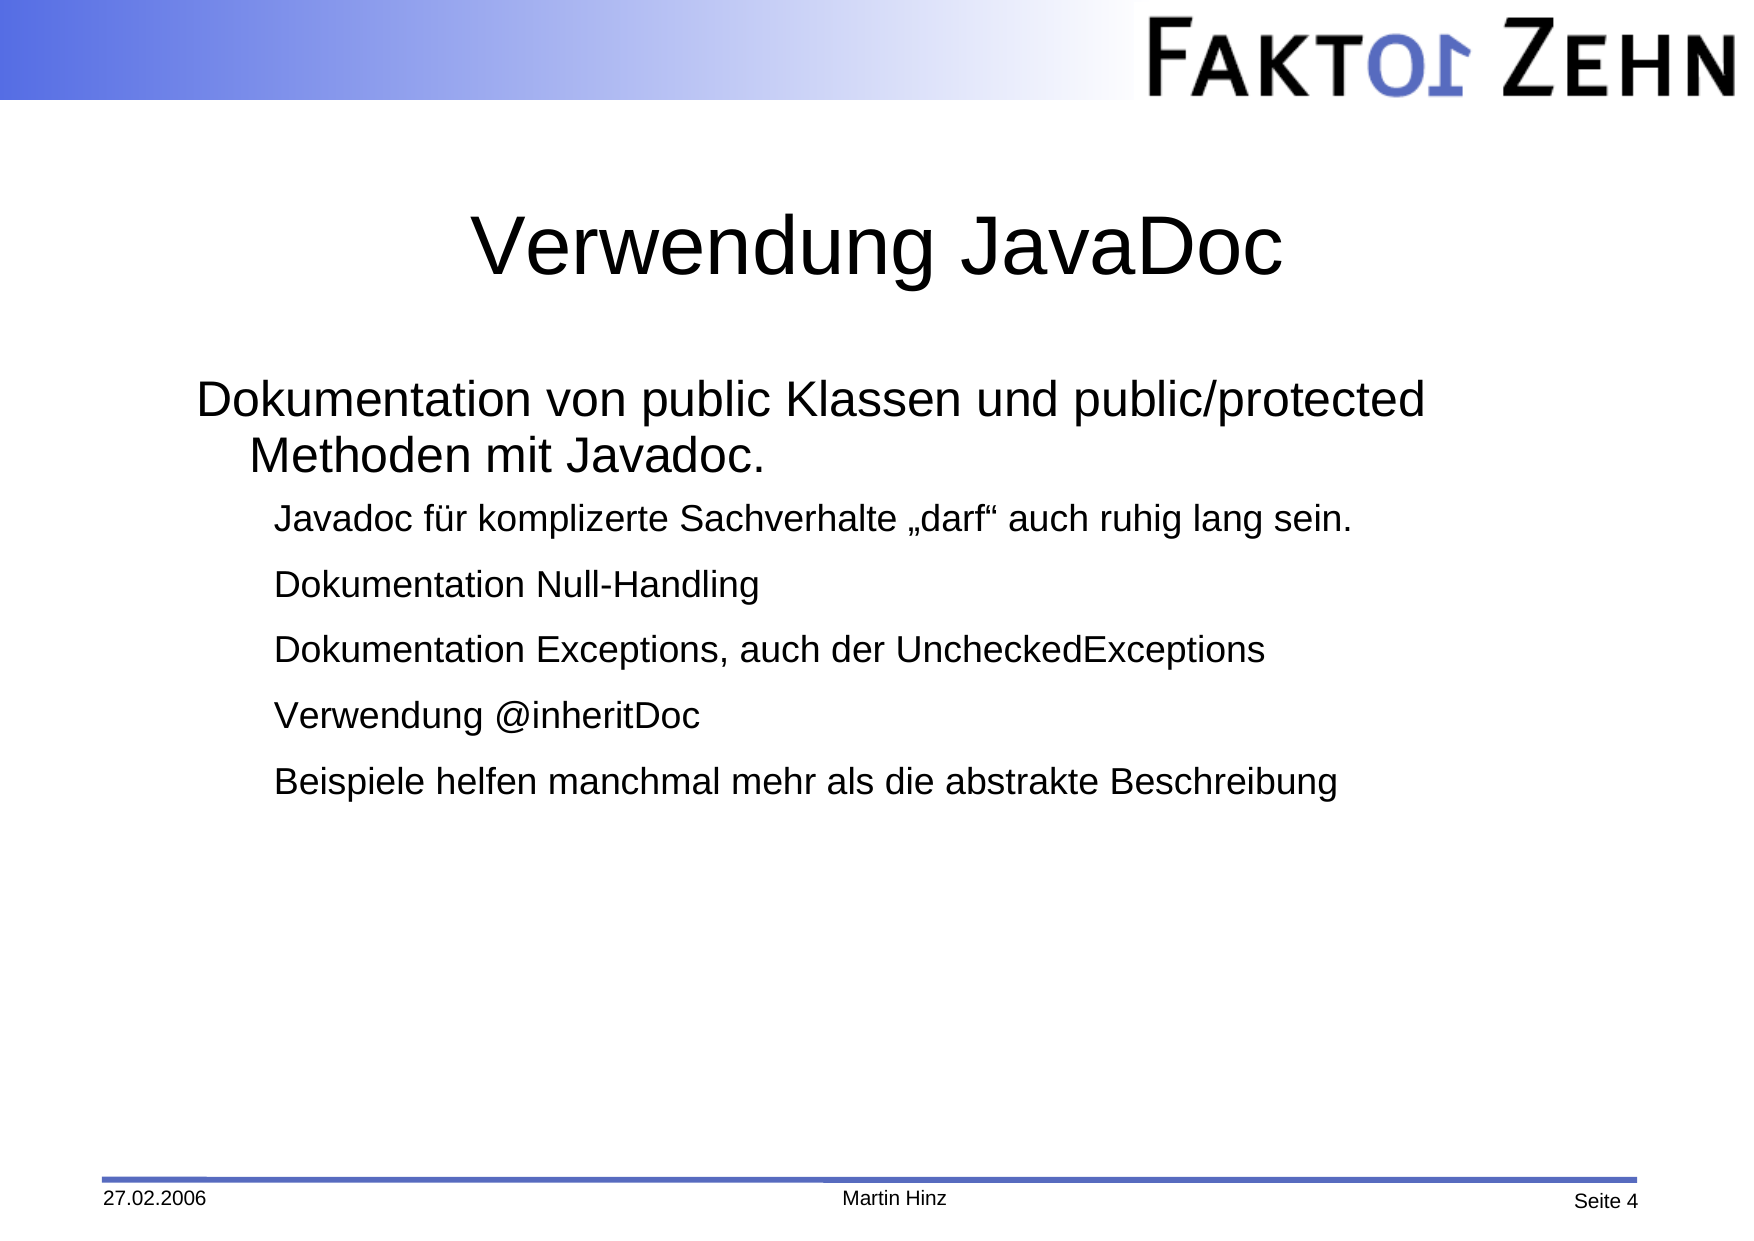

# Verwendung JavaDoc
Dokumentation von public Klassen und public/protected Methoden mit Javadoc.
Javadoc für komplizerte Sachverhalte „darf“ auch ruhig lang sein.
Dokumentation Null-Handling
Dokumentation Exceptions, auch der UncheckedExceptions
Verwendung @inheritDoc
Beispiele helfen manchmal mehr als die abstrakte Beschreibung